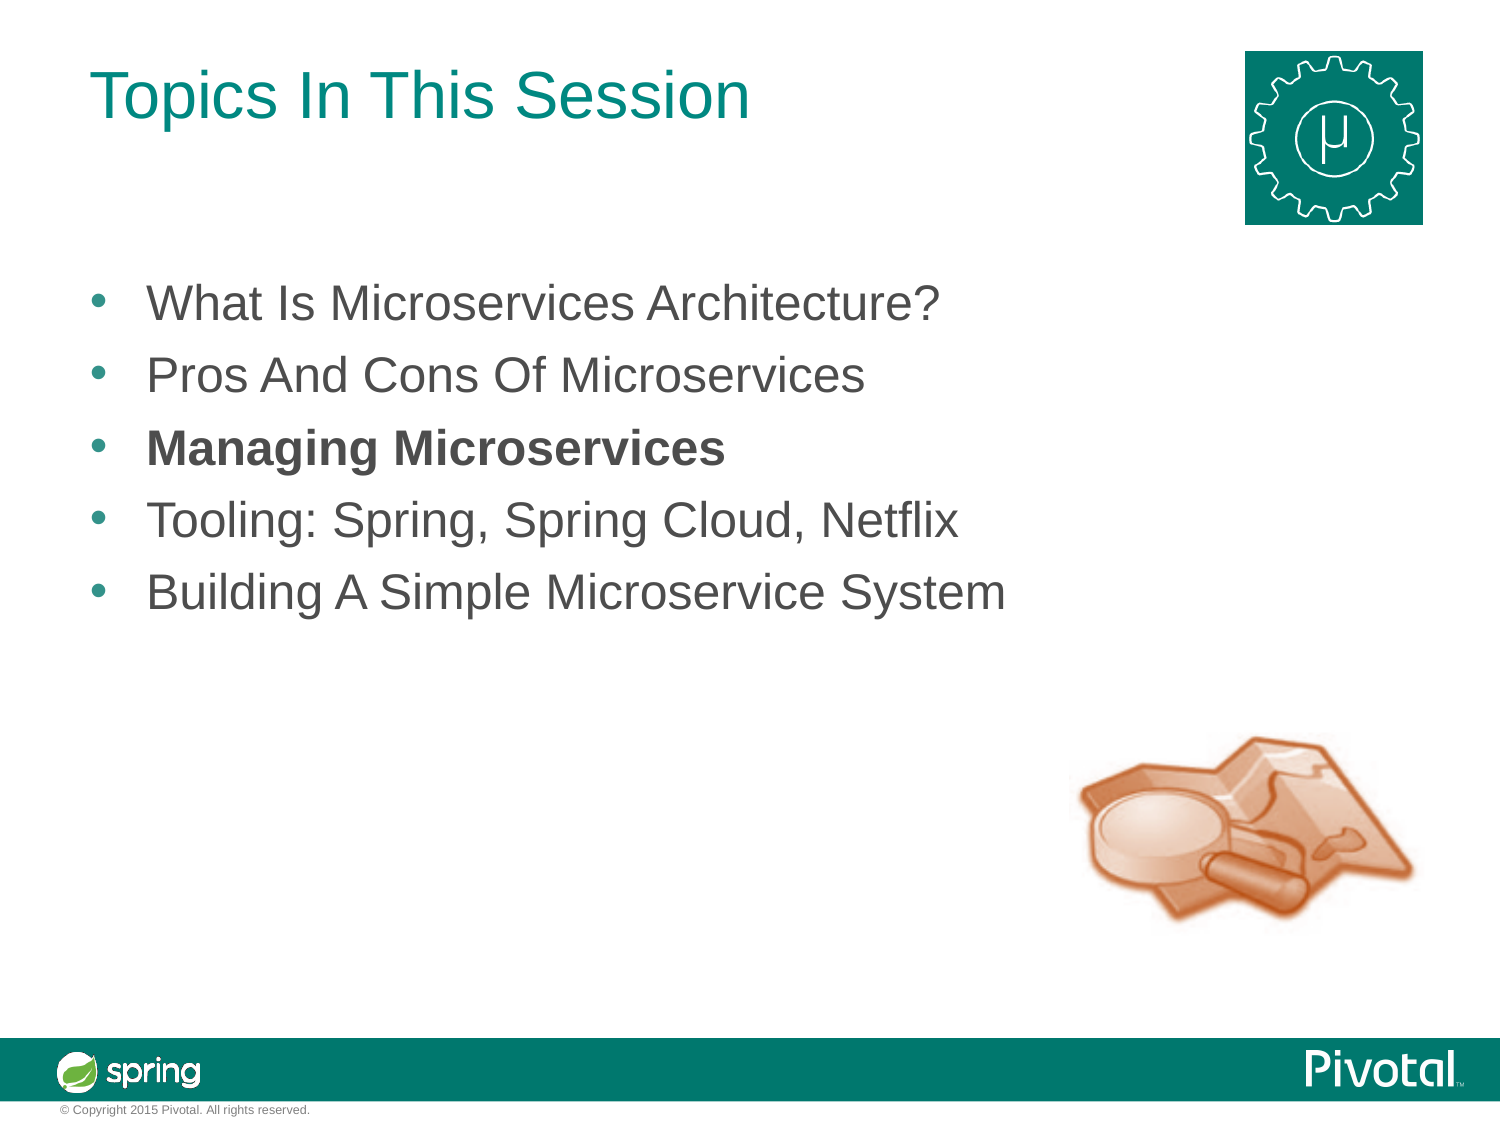

Topics In This Session
# What Is Microservices Architecture?
Pros And Cons Of Microservices
Managing Microservices
Tooling: Spring, Spring Cloud, Netflix
Building A Simple Microservice System